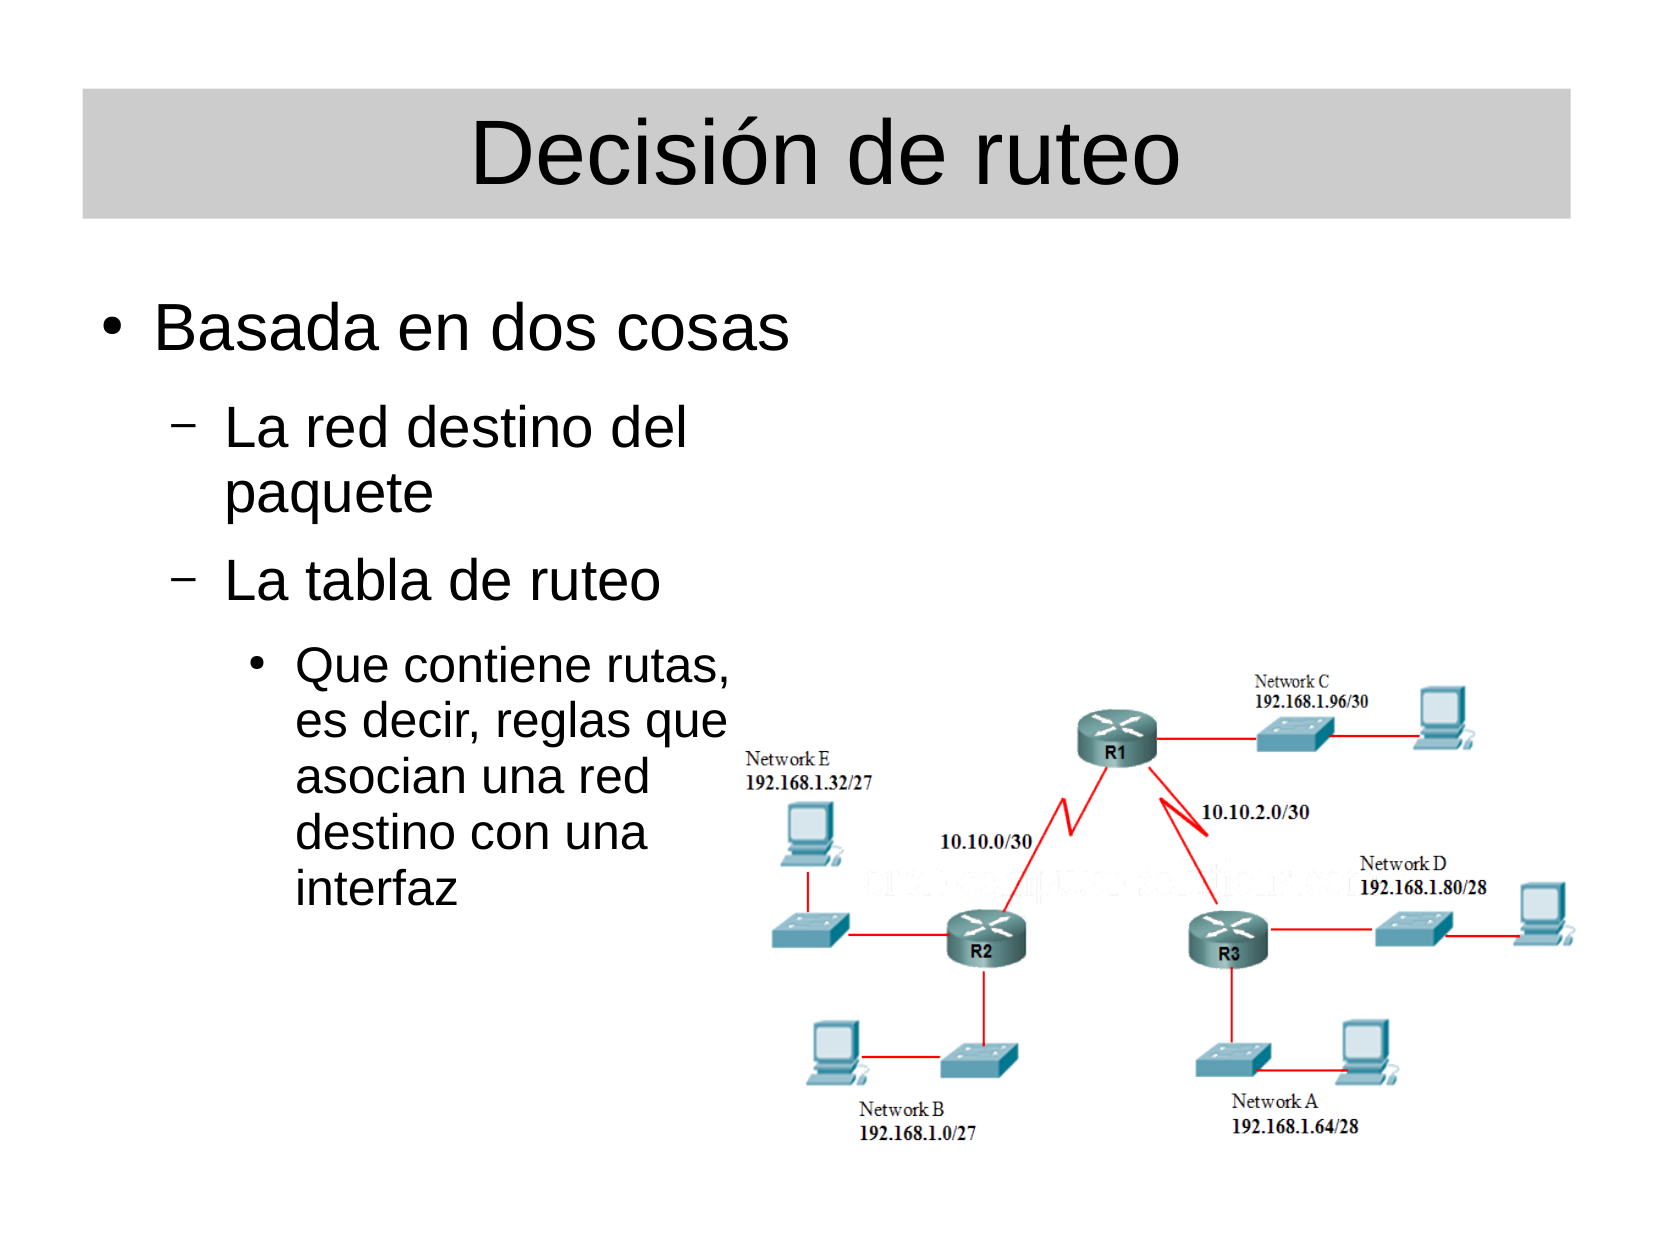

# Decisión de ruteo
Basada en dos cosas
La red destino del paquete
La tabla de ruteo
Que contiene rutas, es decir, reglas que asocian una red destino con una interfaz